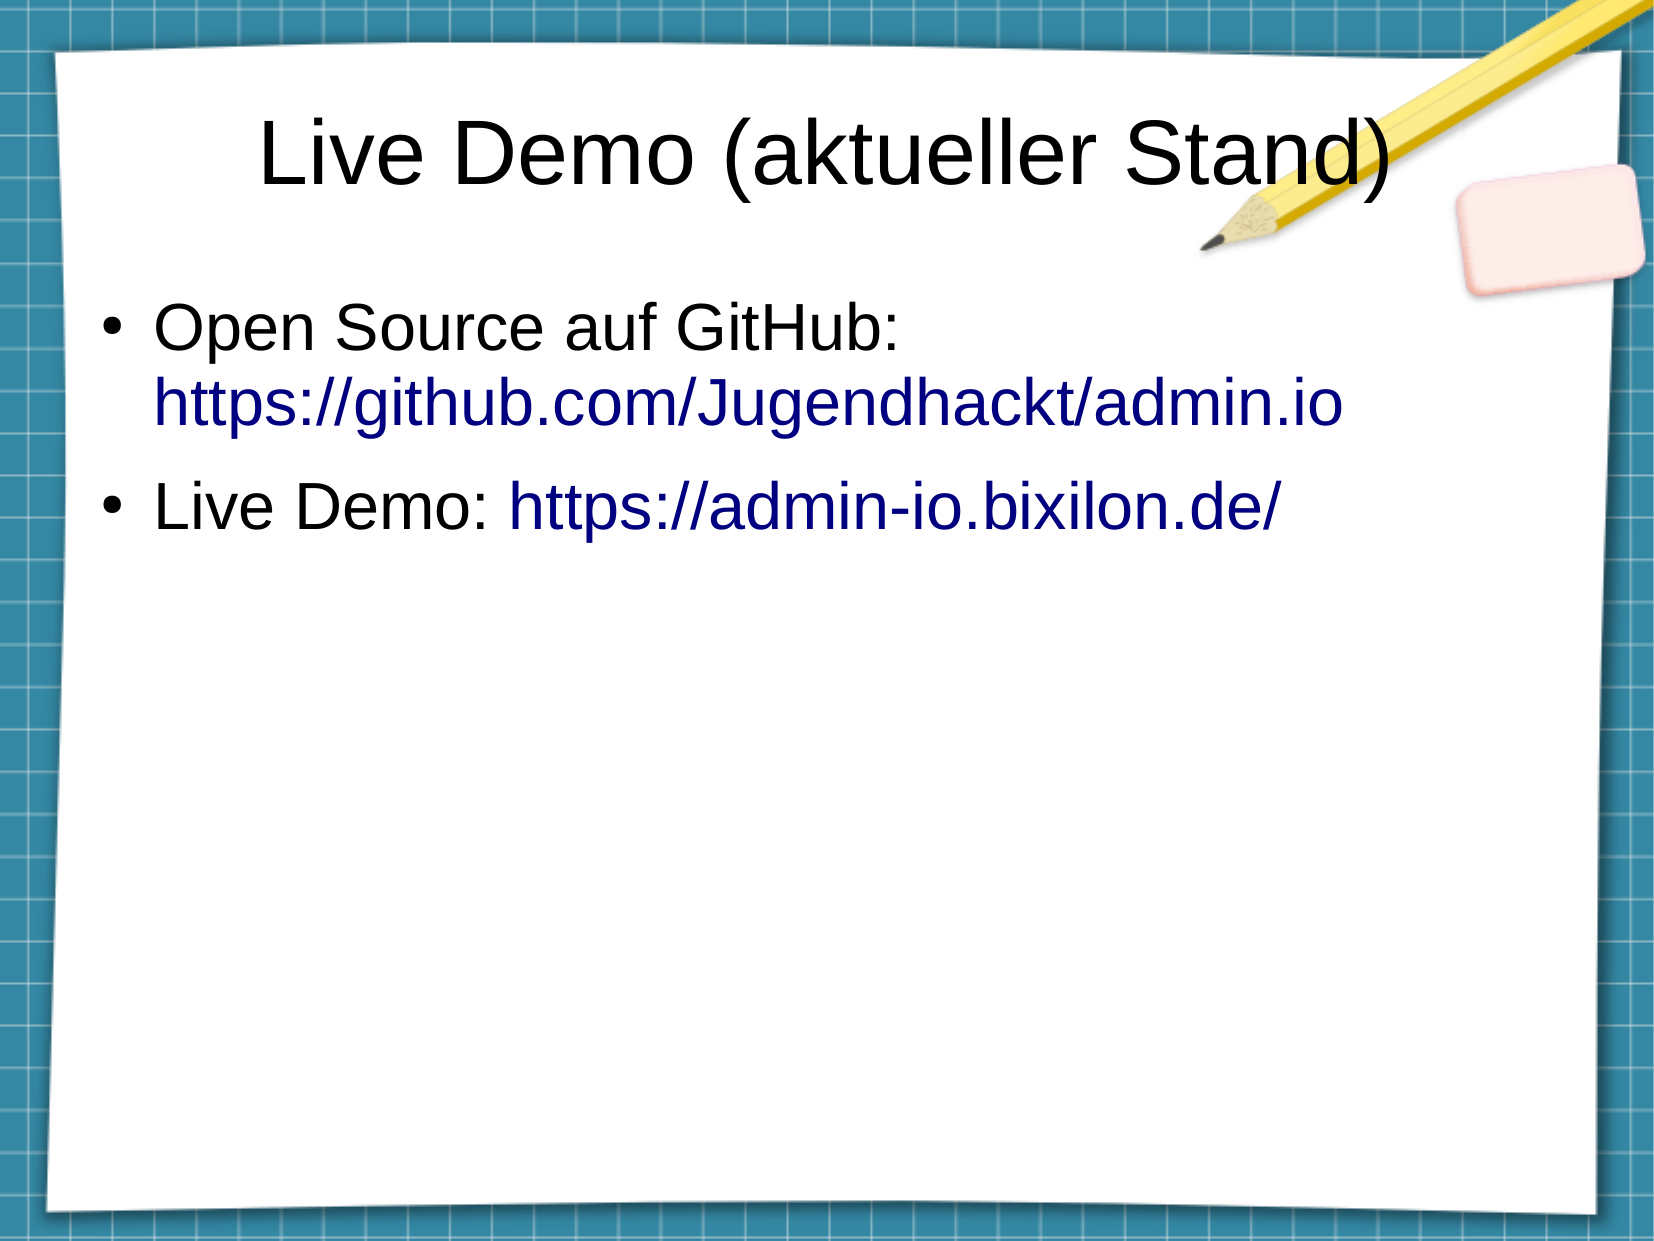

# Live Demo (aktueller Stand)
Open Source auf GitHub: https://github.com/Jugendhackt/admin.io
Live Demo: https://admin-io.bixilon.de/